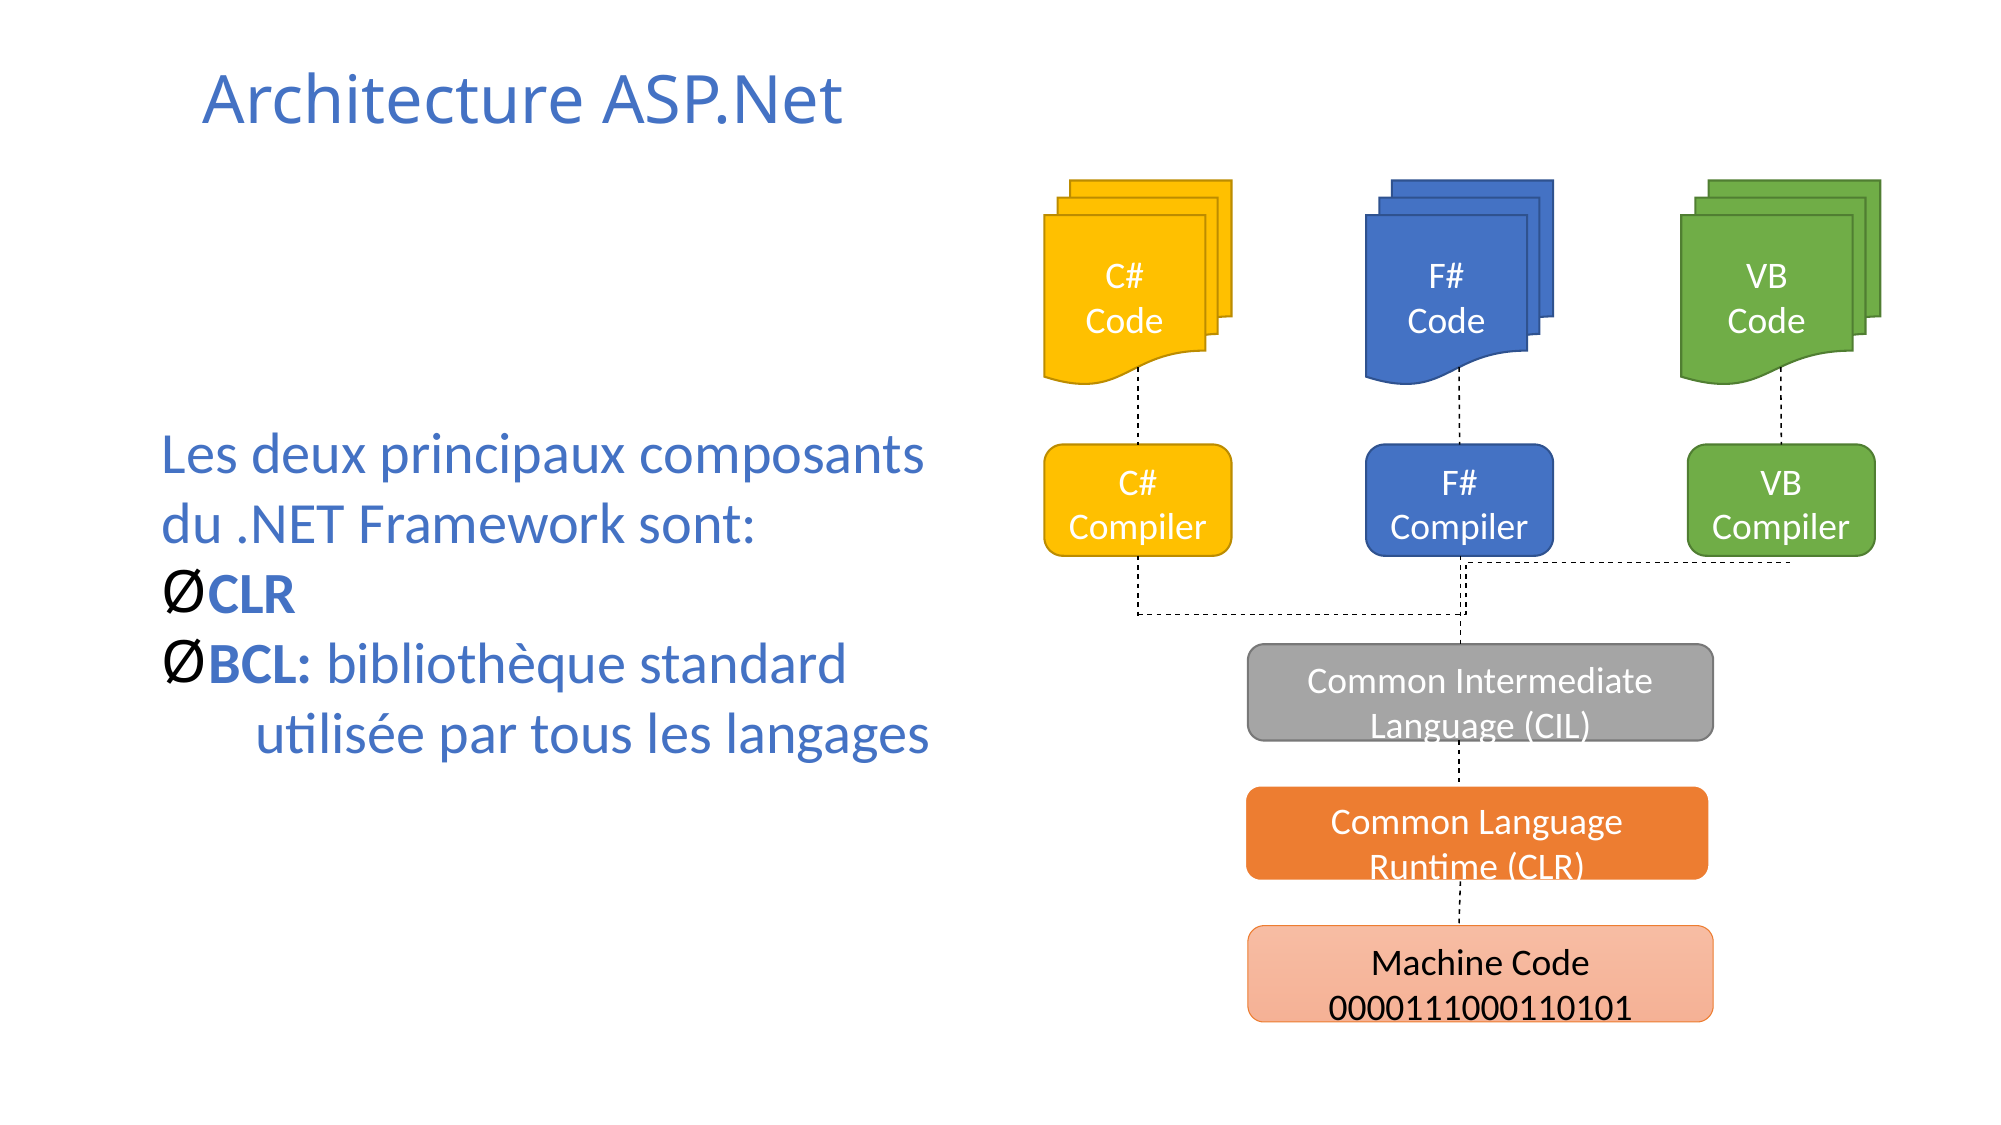

# Architecture ASP.Net
C#
Code
F#
Code
VB
Code
C#
Compiler
F#
Compiler
VB
Compiler
Common Intermediate Language (CIL)
Common Language Runtime (CLR)
Machine Code
0000111000110101
Les deux principaux composants du .NET Framework sont:
CLR
BCL: bibliothèque standard utilisée par tous les langages